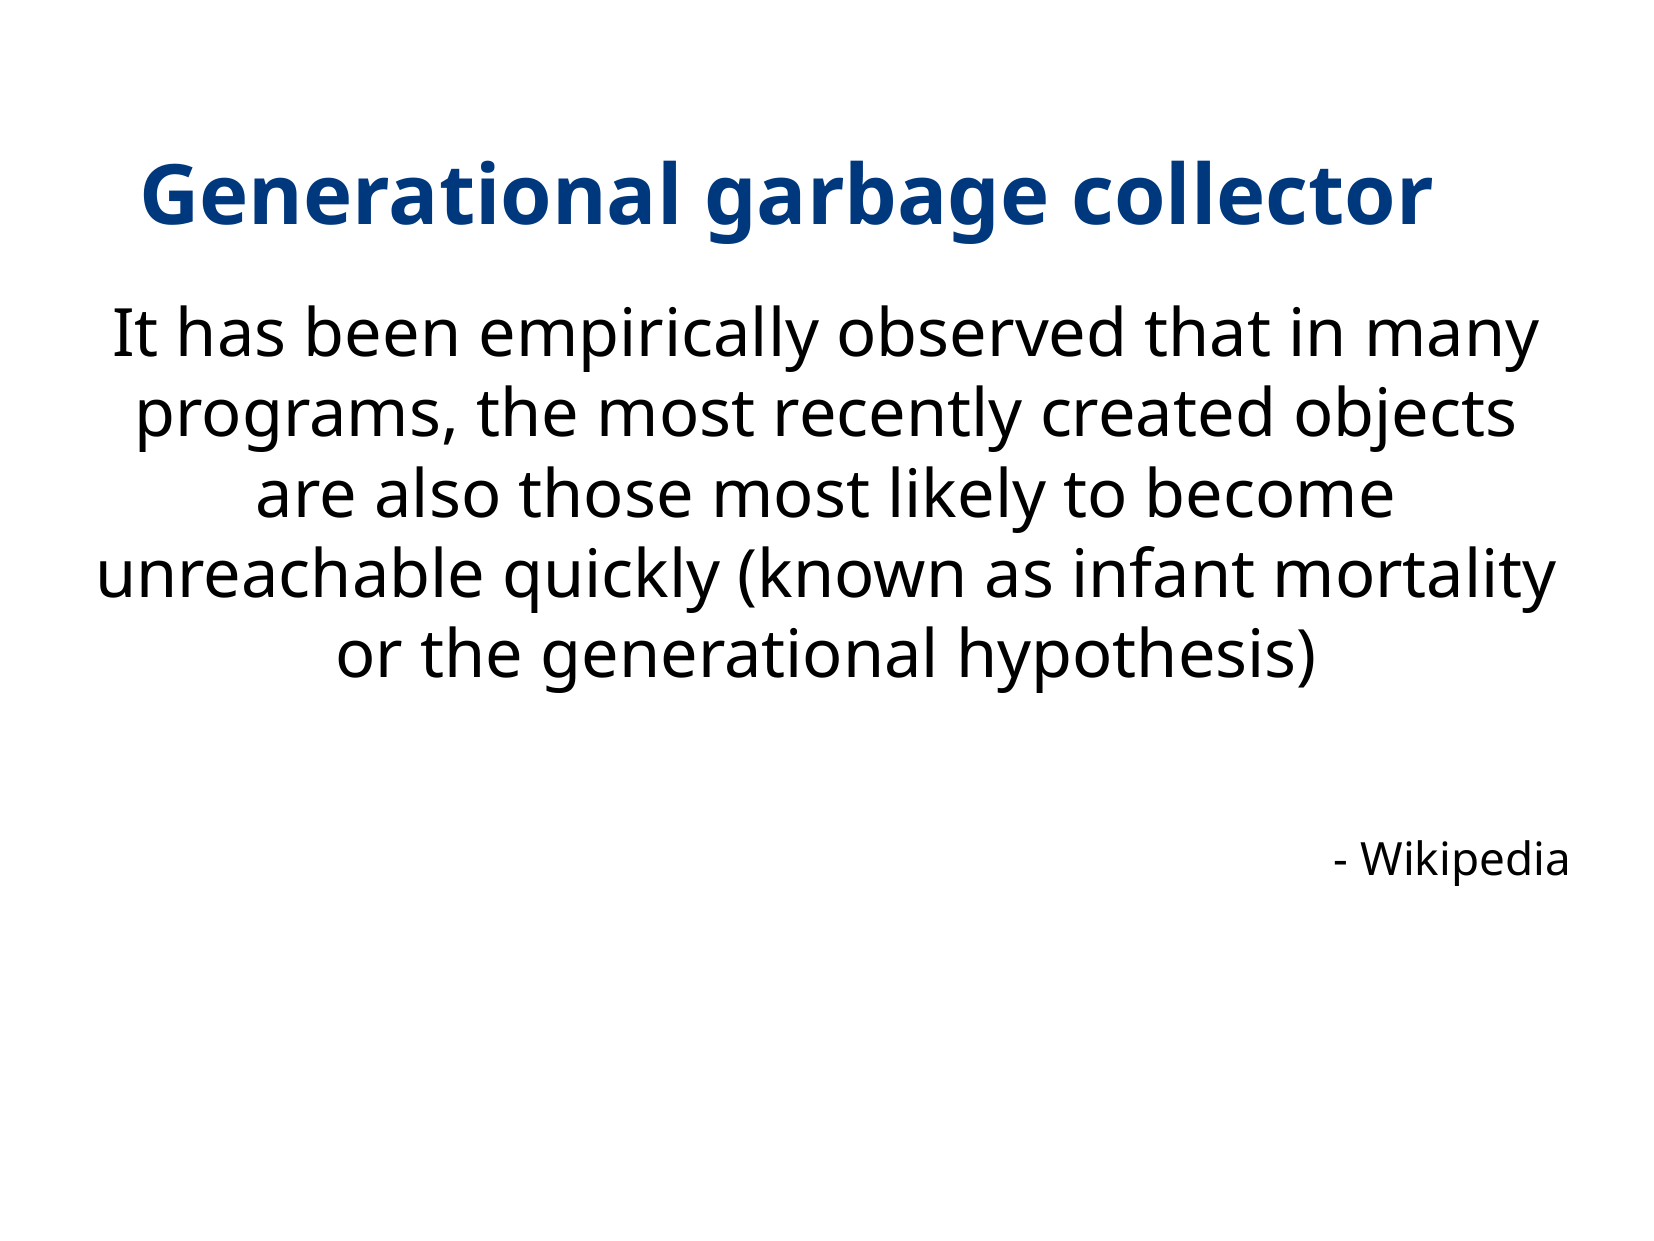

# Generational garbage collector
It has been empirically observed that in many programs, the most recently created objects are also those most likely to become unreachable quickly (known as infant mortality or the generational hypothesis)
- Wikipedia